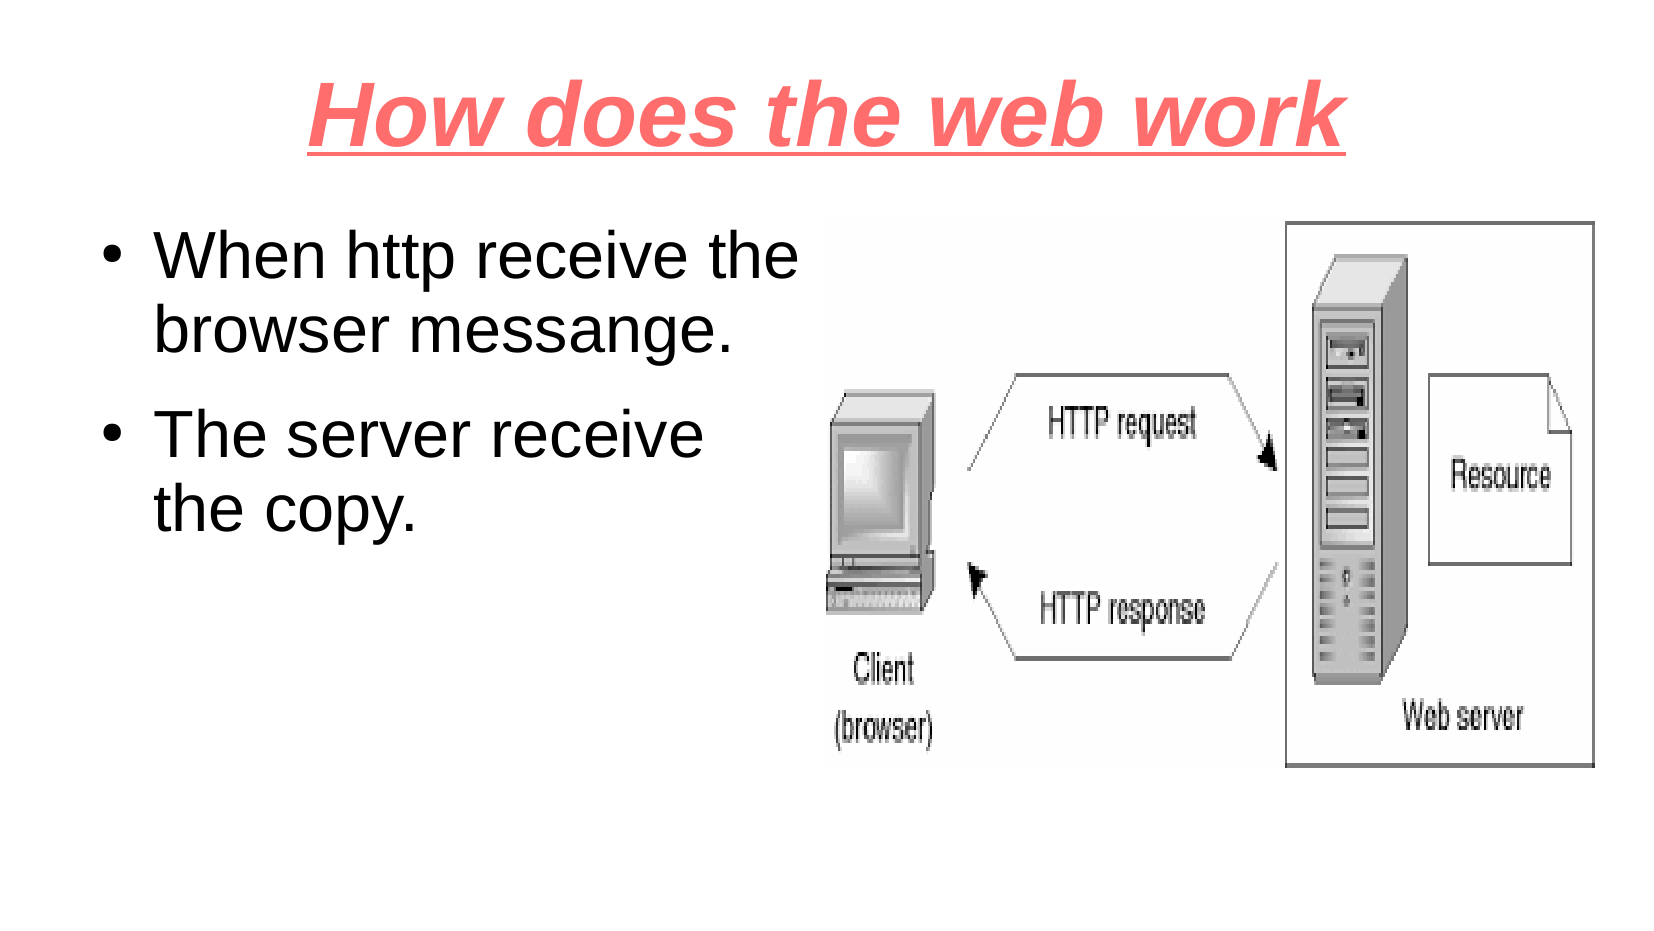

# How does the web work
When http receive the browser messange.
The server receive the copy.